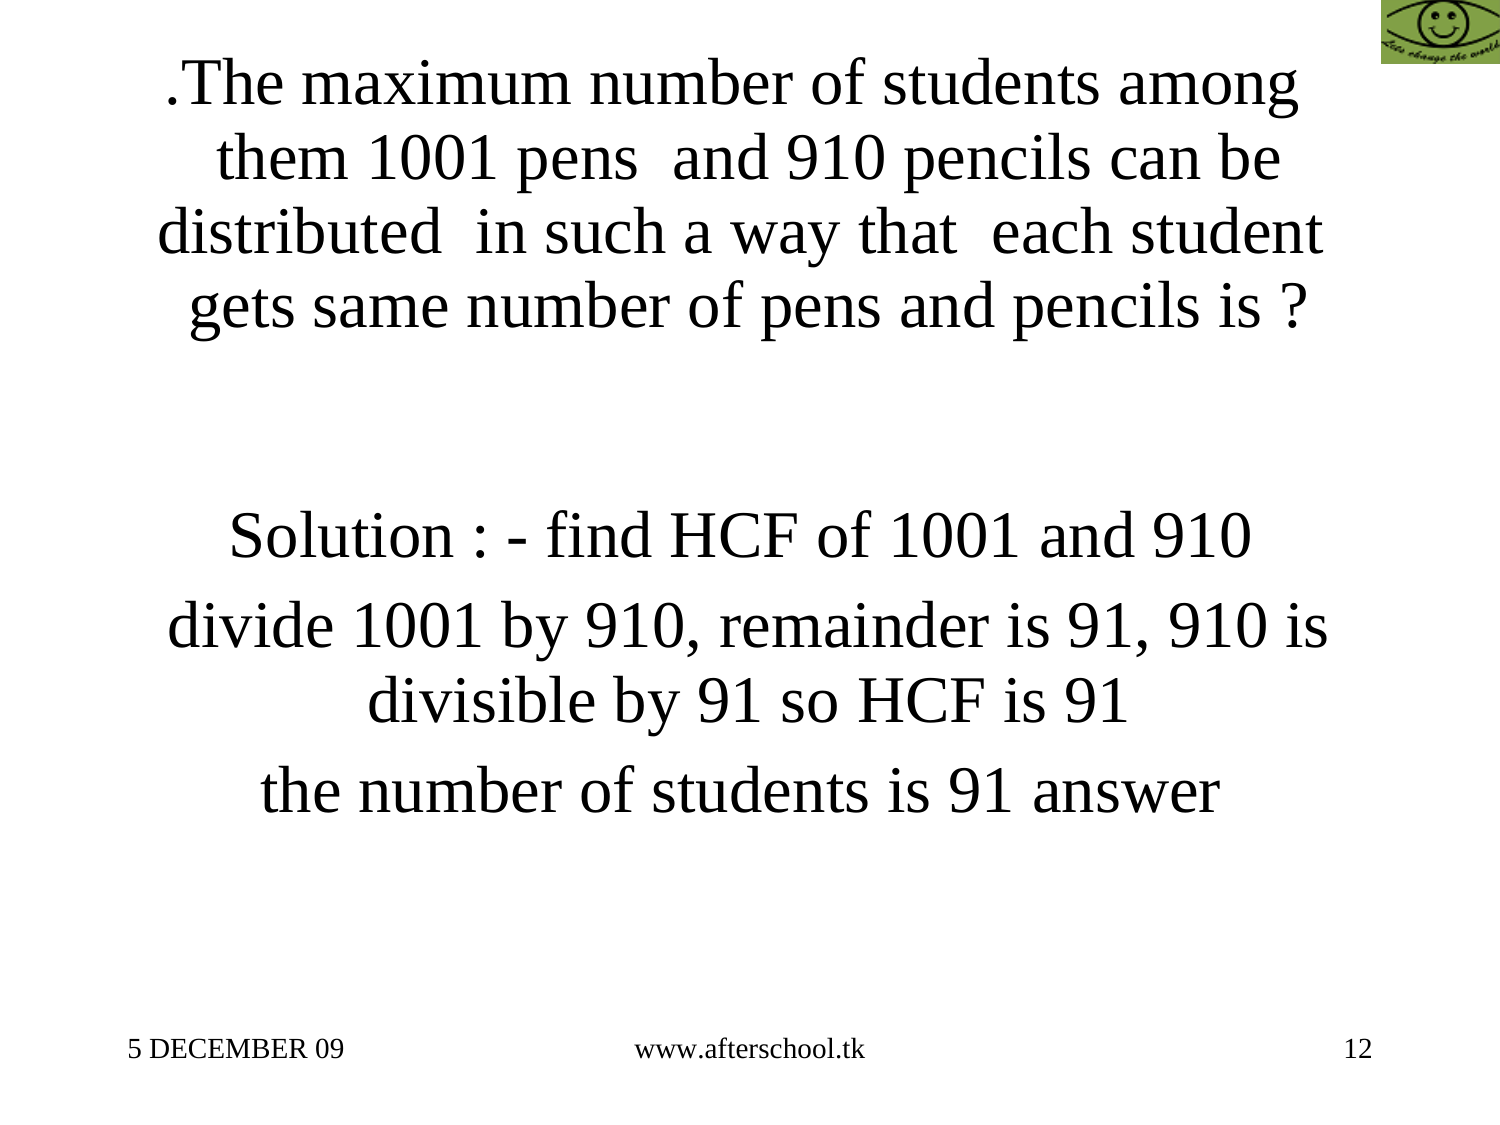

# .The maximum number of students among them 1001 pens and 910 pencils can be distributed in such a way that each student gets same number of pens and pencils is ?
Solution : - find HCF of 1001 and 910
divide 1001 by 910, remainder is 91, 910 is divisible by 91 so HCF is 91
the number of students is 91 answer
MFI Seminar Jain PG College
AFTERSCHOOOL centre for social entrepreneurship
12